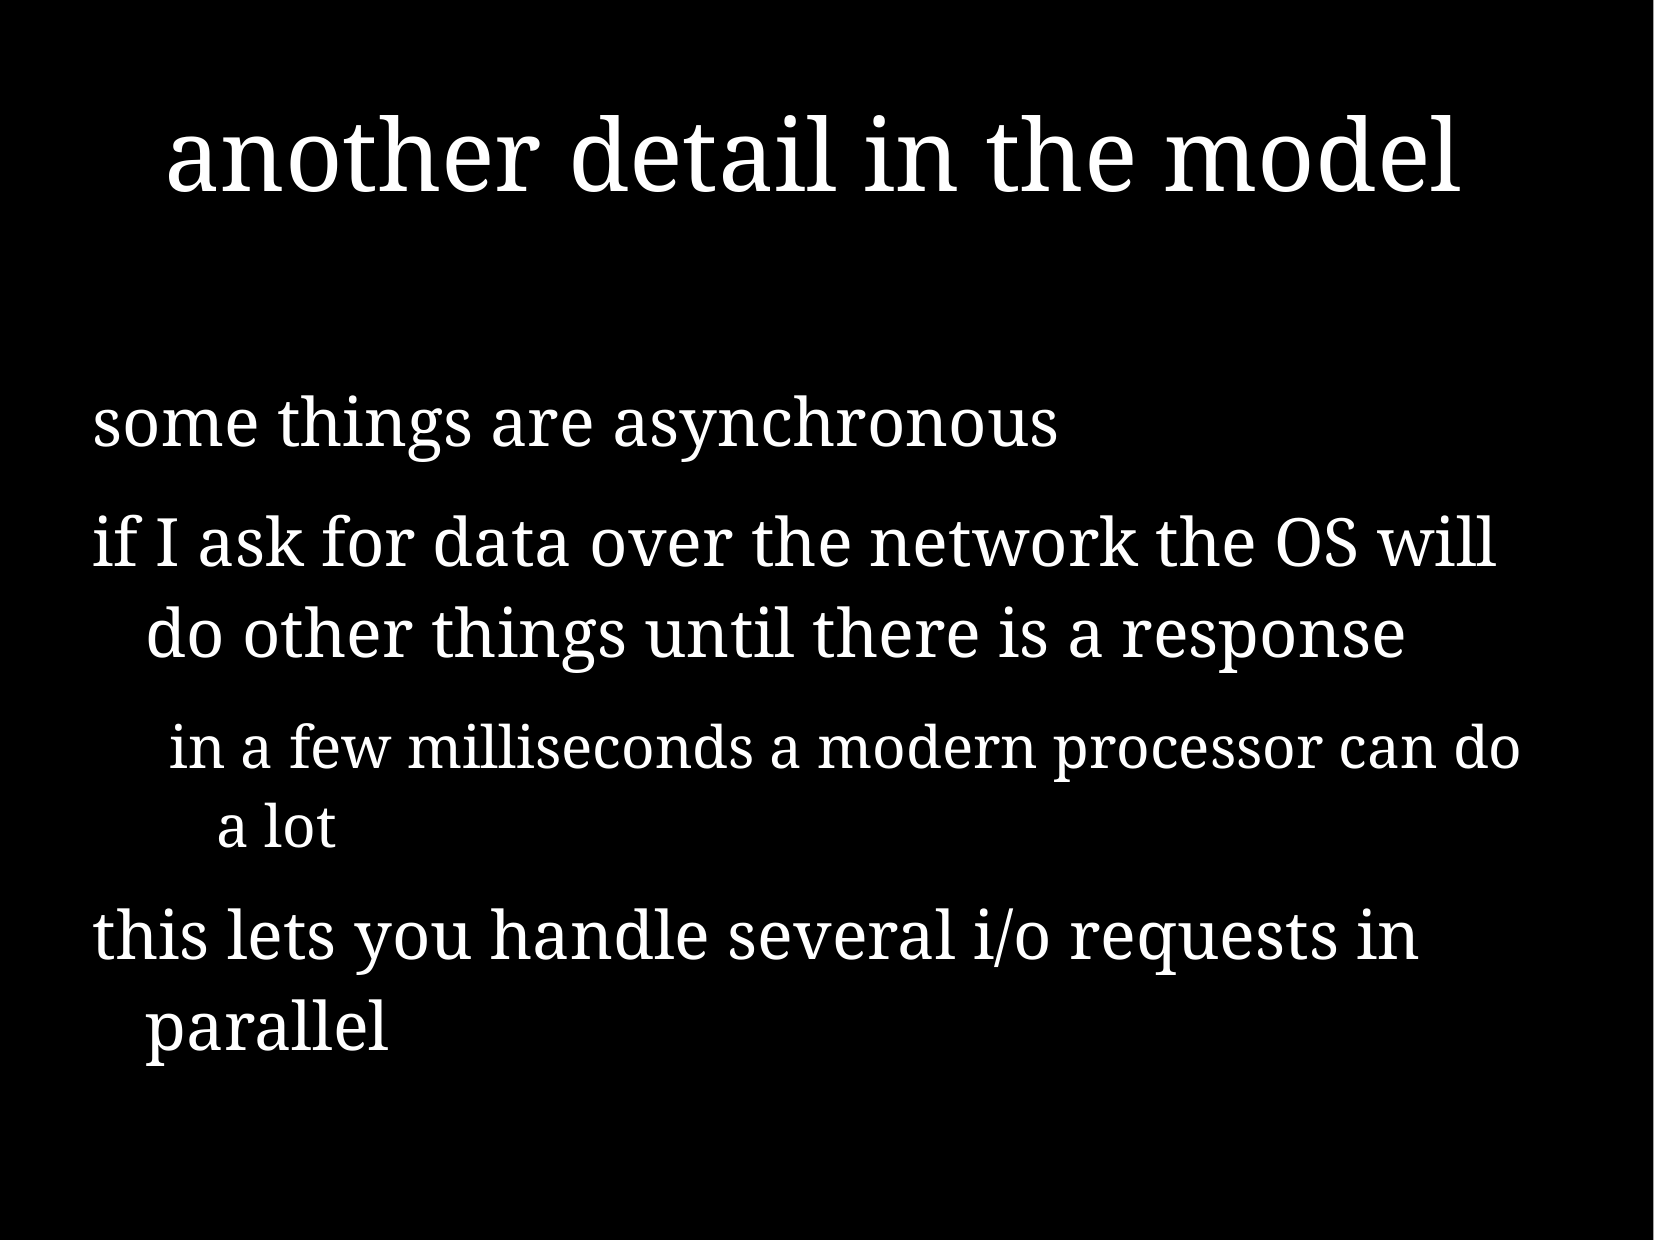

# another detail in the model
some things are asynchronous
if I ask for data over the network the OS will do other things until there is a response
in a few milliseconds a modern processor can do a lot
this lets you handle several i/o requests in parallel